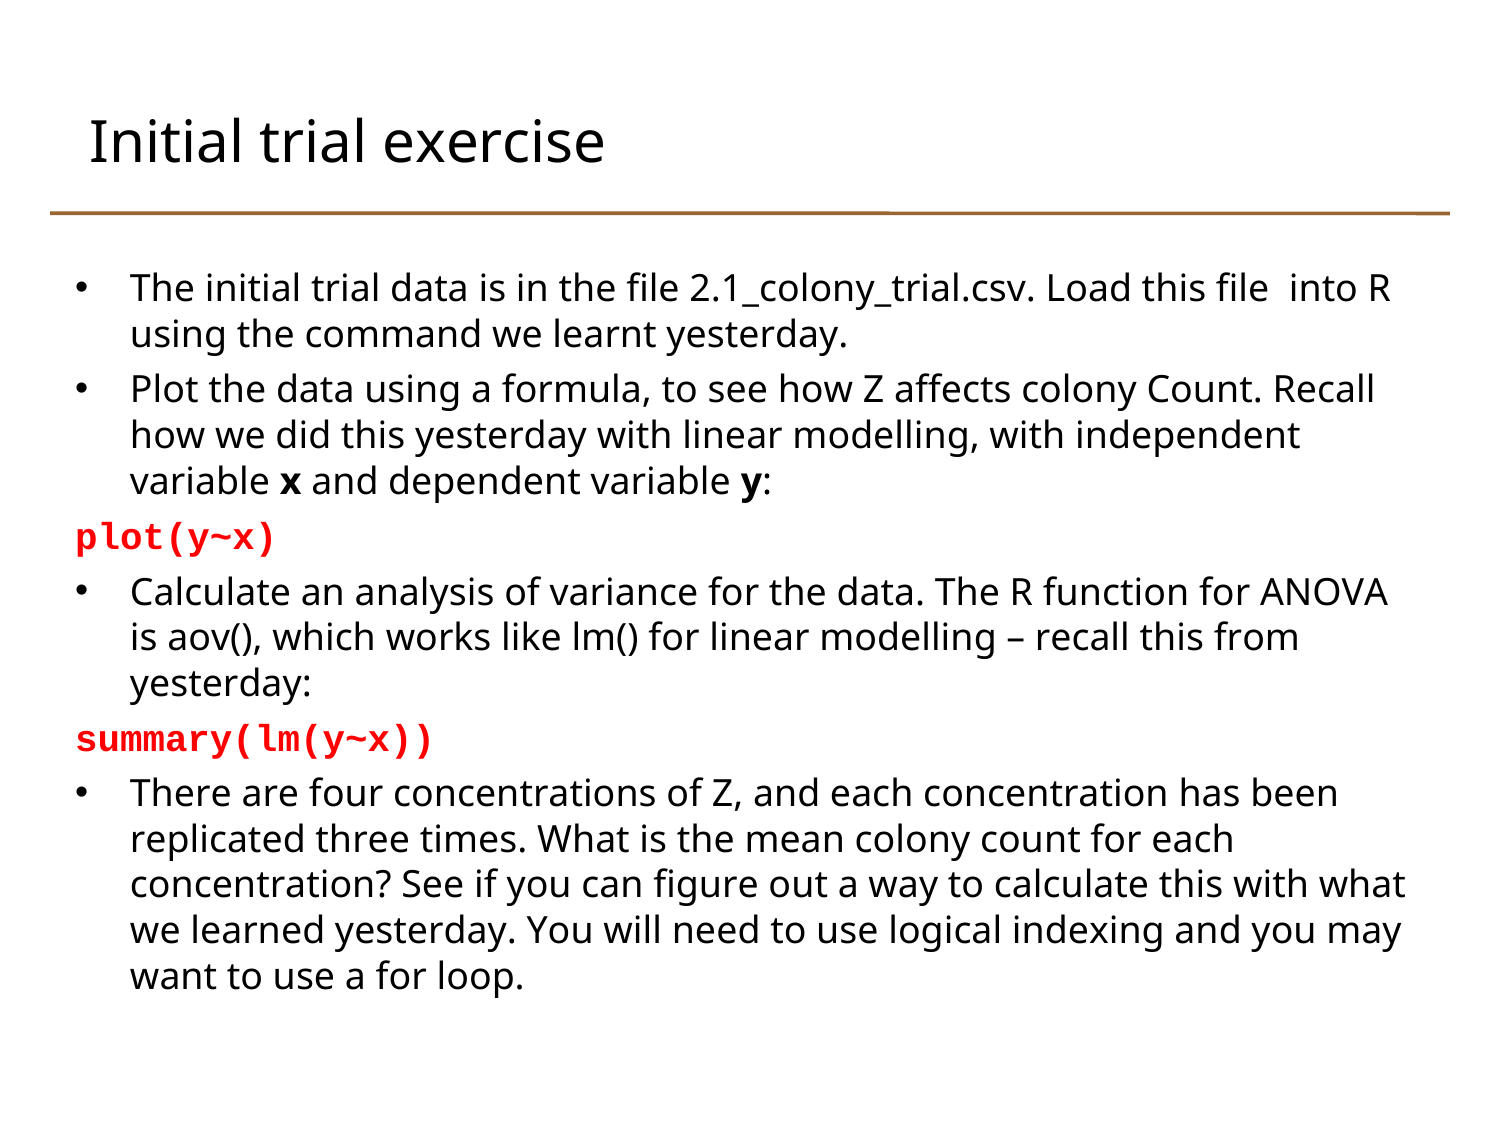

Initial trial exercise
The initial trial data is in the file 2.1_colony_trial.csv. Load this file into R using the command we learnt yesterday.
Plot the data using a formula, to see how Z affects colony Count. Recall how we did this yesterday with linear modelling, with independent variable x and dependent variable y:
plot(y~x)
Calculate an analysis of variance for the data. The R function for ANOVA is aov(), which works like lm() for linear modelling – recall this from yesterday:
summary(lm(y~x))
There are four concentrations of Z, and each concentration has been replicated three times. What is the mean colony count for each concentration? See if you can figure out a way to calculate this with what we learned yesterday. You will need to use logical indexing and you may want to use a for loop.